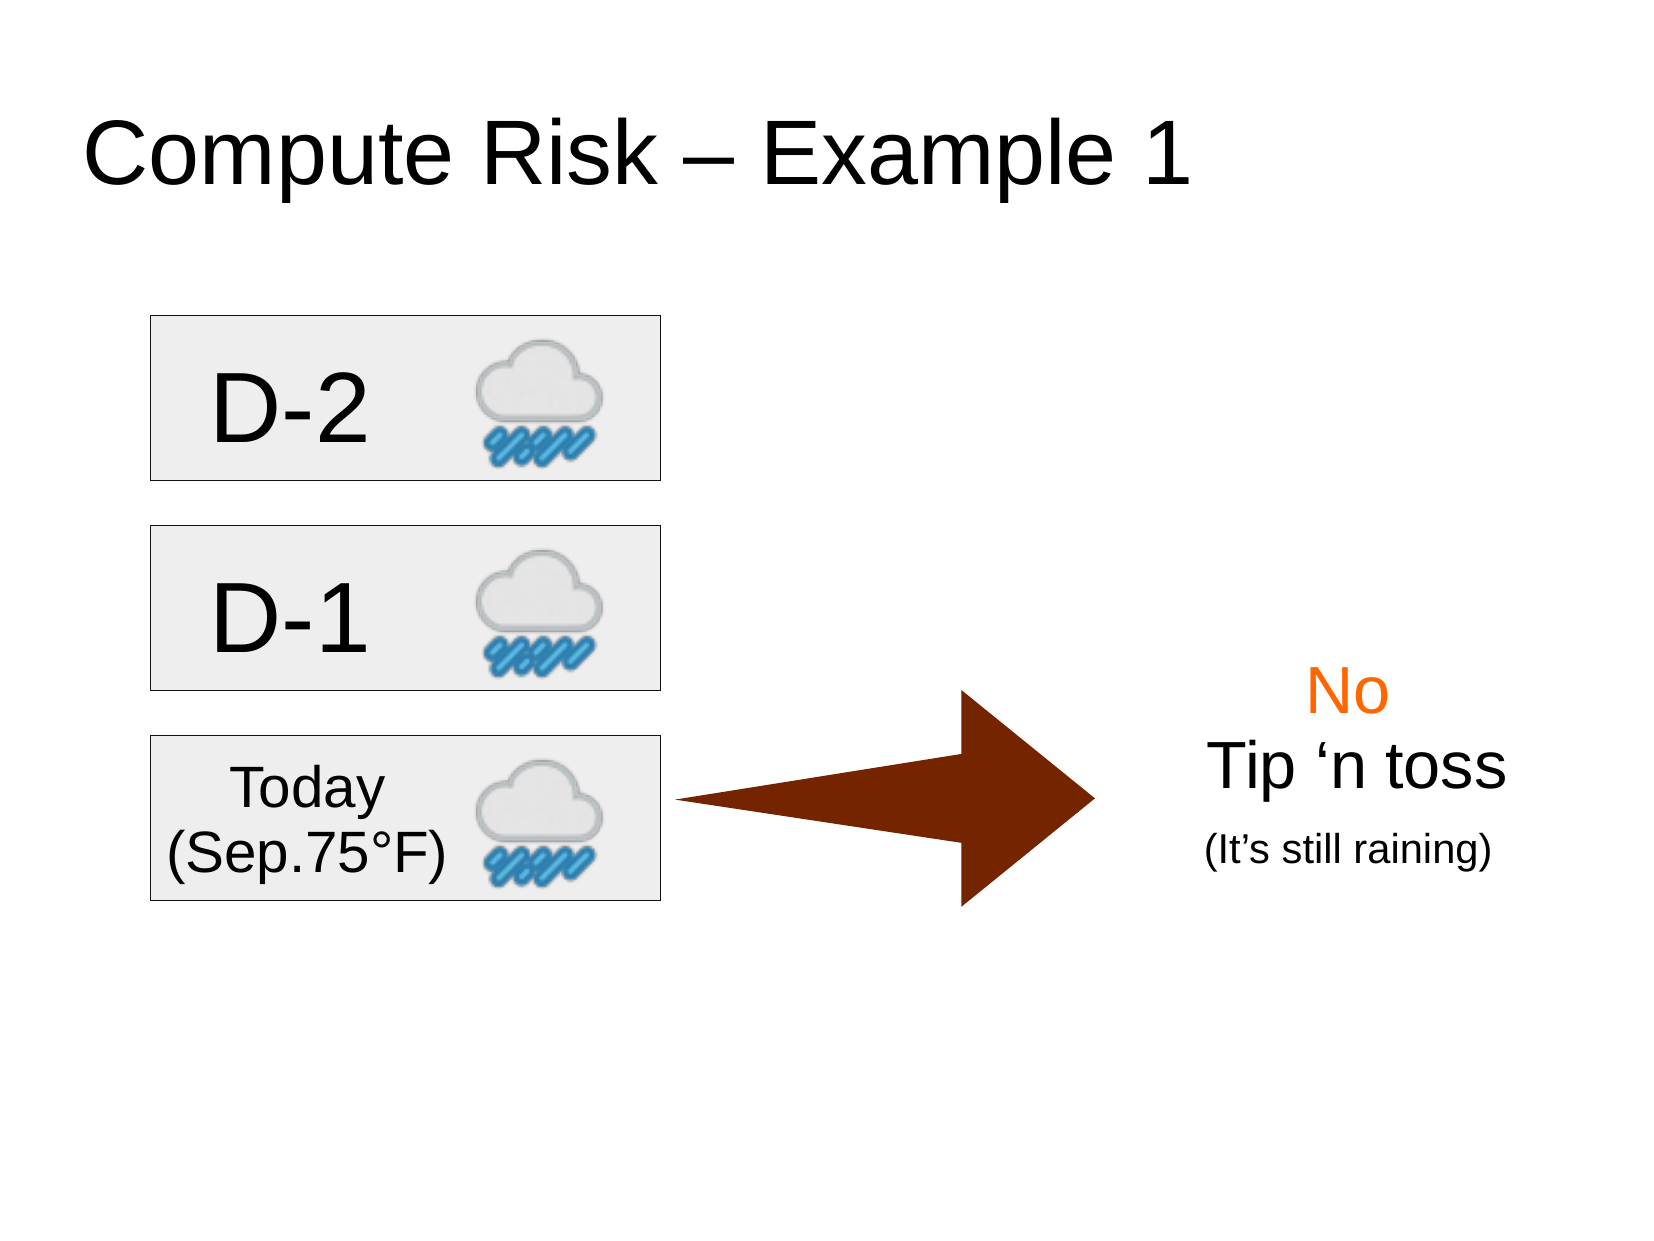

# Compute Risk – Example 1
D-2
D-1
No
Tip ‘n toss
(It’s still raining)
Today
(Sep.75°F)